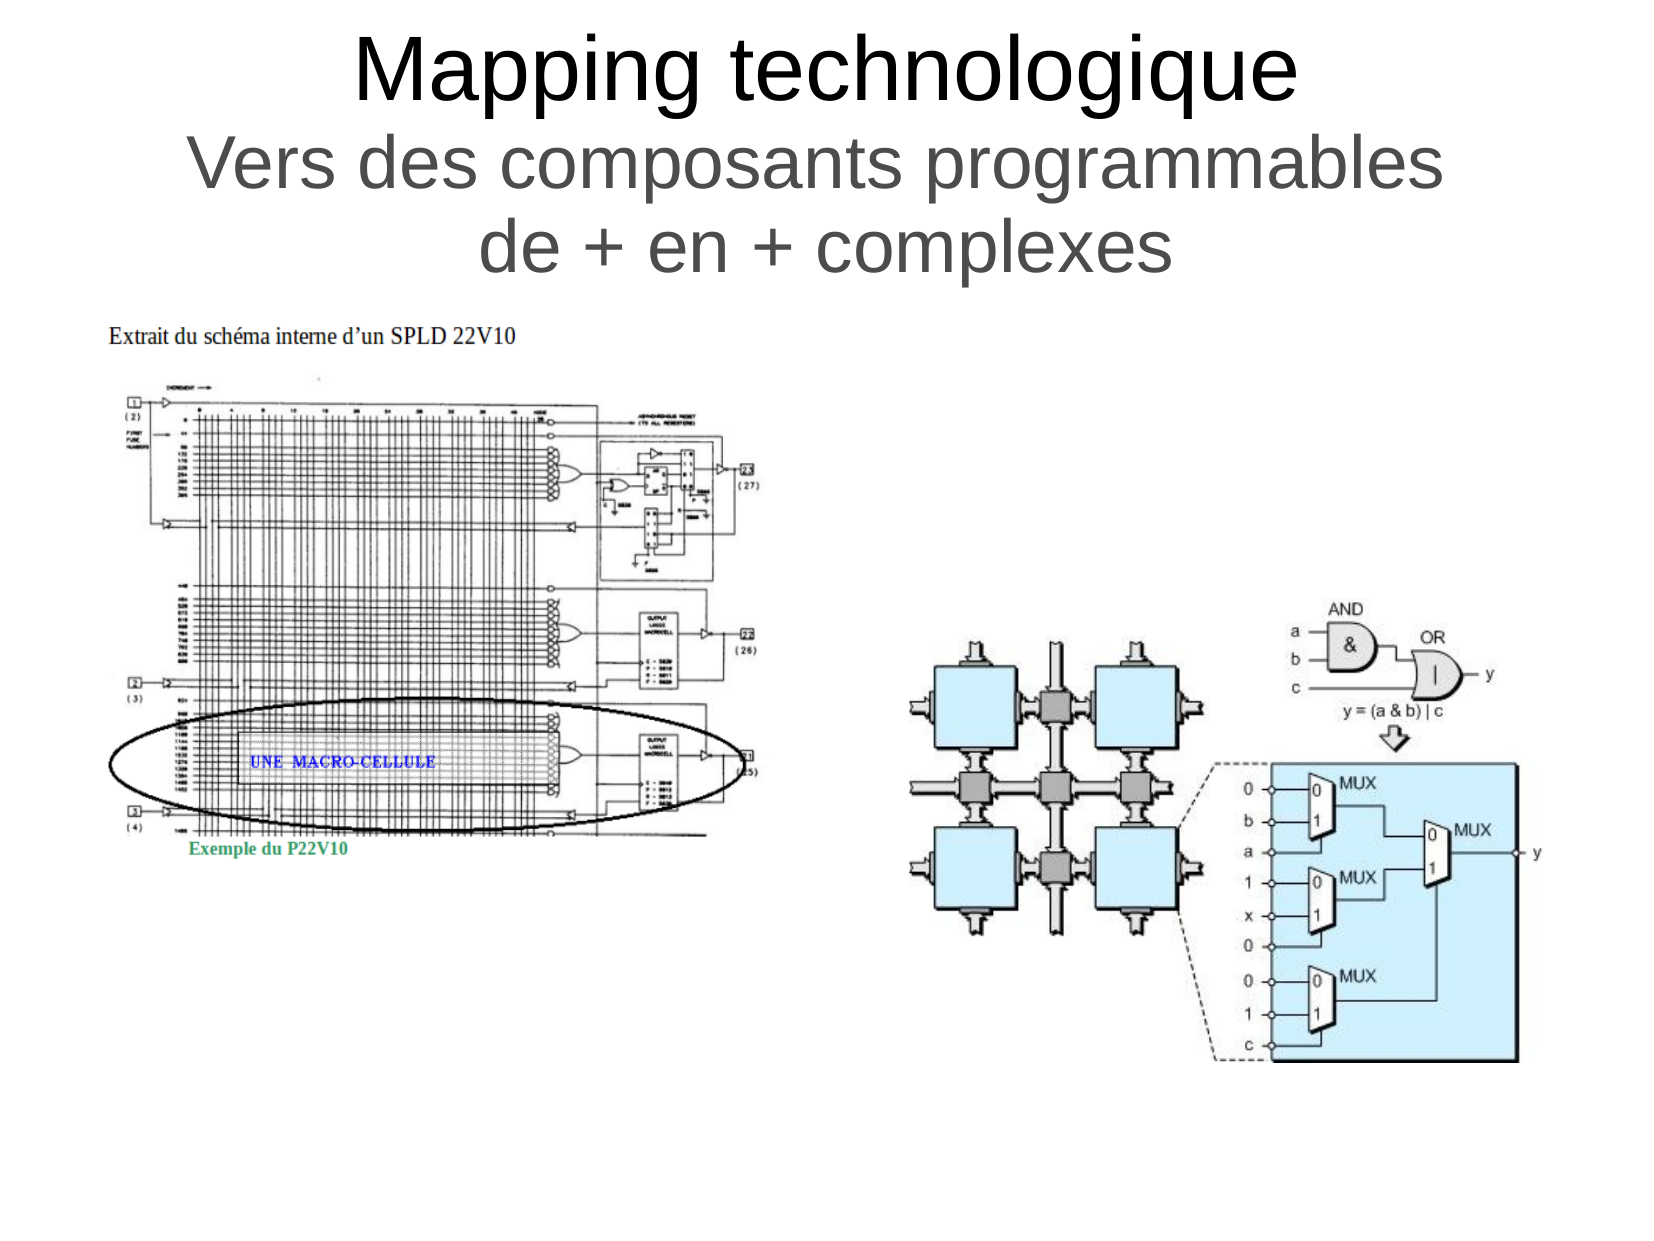

# Mapping technologique Vers des composants programmables de + en + complexes